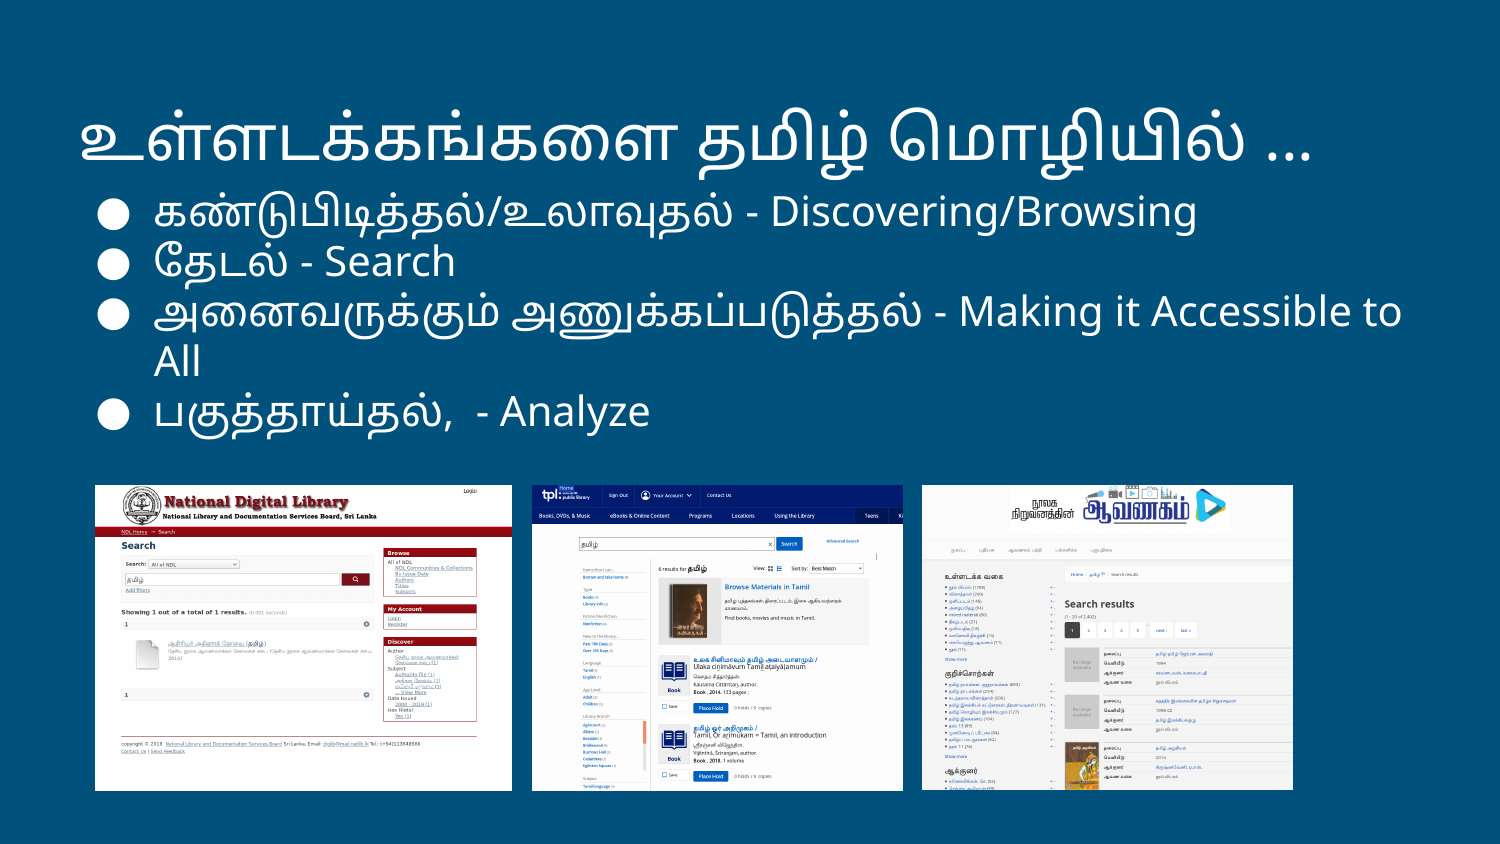

# உள்ளடக்கங்களை தமிழ் மொழியில் ...
கண்டுபிடித்தல்/உலாவுதல் - Discovering/Browsing
தேடல் - Search
அனைவருக்கும் அணுக்கப்படுத்தல் - Making it Accessible to All
பகுத்தாய்தல், - Analyze